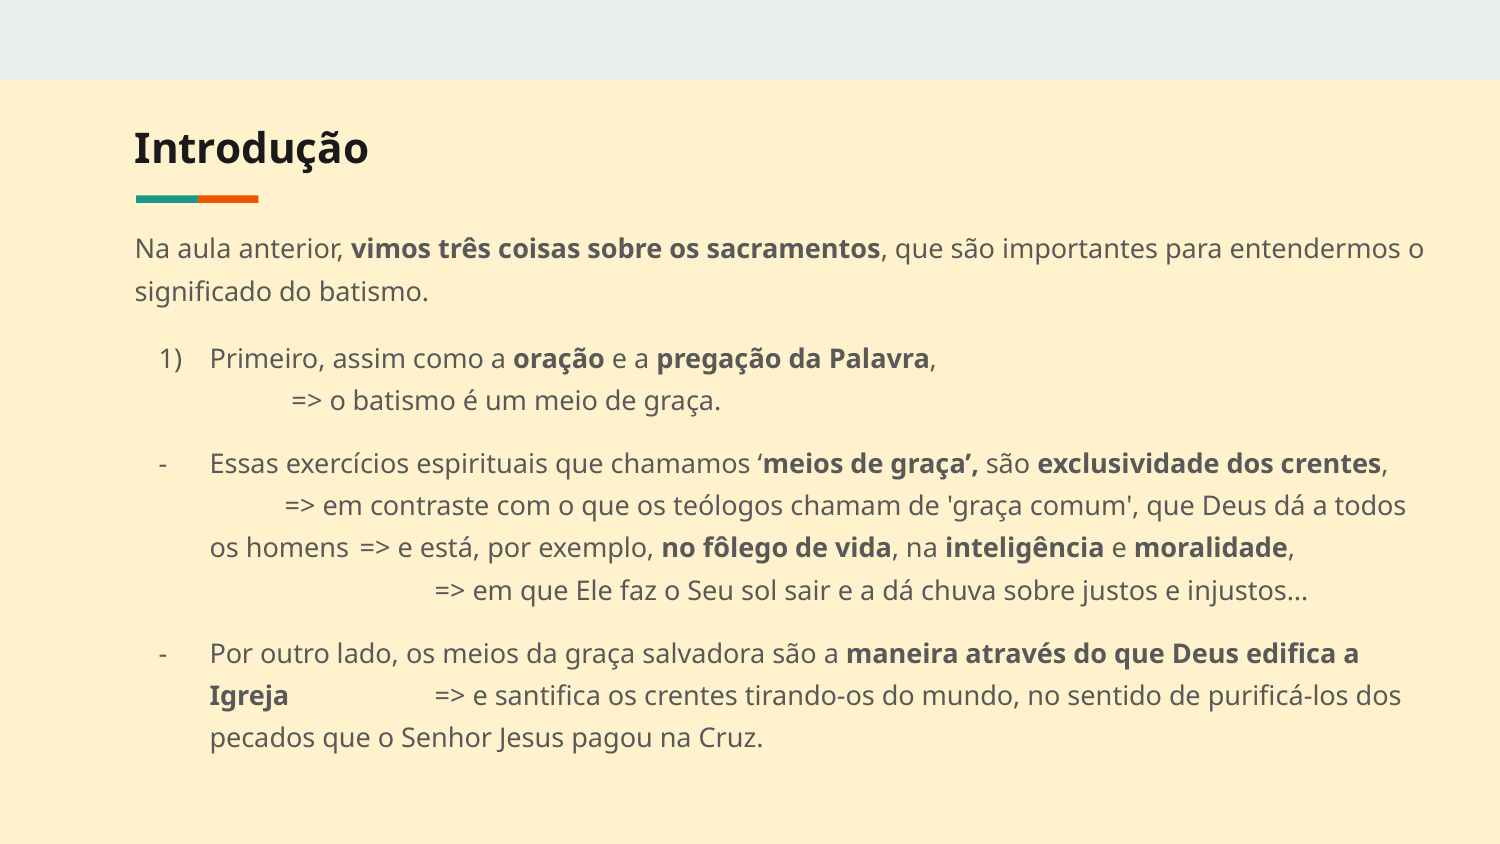

# Introdução
Na aula anterior, vimos três coisas sobre os sacramentos, que são importantes para entendermos o significado do batismo.
Primeiro, assim como a oração e a pregação da Palavra, 								 => o batismo é um meio de graça.
Essas exercícios espirituais que chamamos ‘meios de graça’, são exclusividade dos crentes, 		=> em contraste com o que os teólogos chamam de 'graça comum', que Deus dá a todos os homens 	=> e está, por exemplo, no fôlego de vida, na inteligência e moralidade, 					=> em que Ele faz o Seu sol sair e a dá chuva sobre justos e injustos…
Por outro lado, os meios da graça salvadora são a maneira através do que Deus edifica a Igreja 		=> e santifica os crentes tirando-os do mundo, no sentido de purificá-los dos pecados que o Senhor Jesus pagou na Cruz.